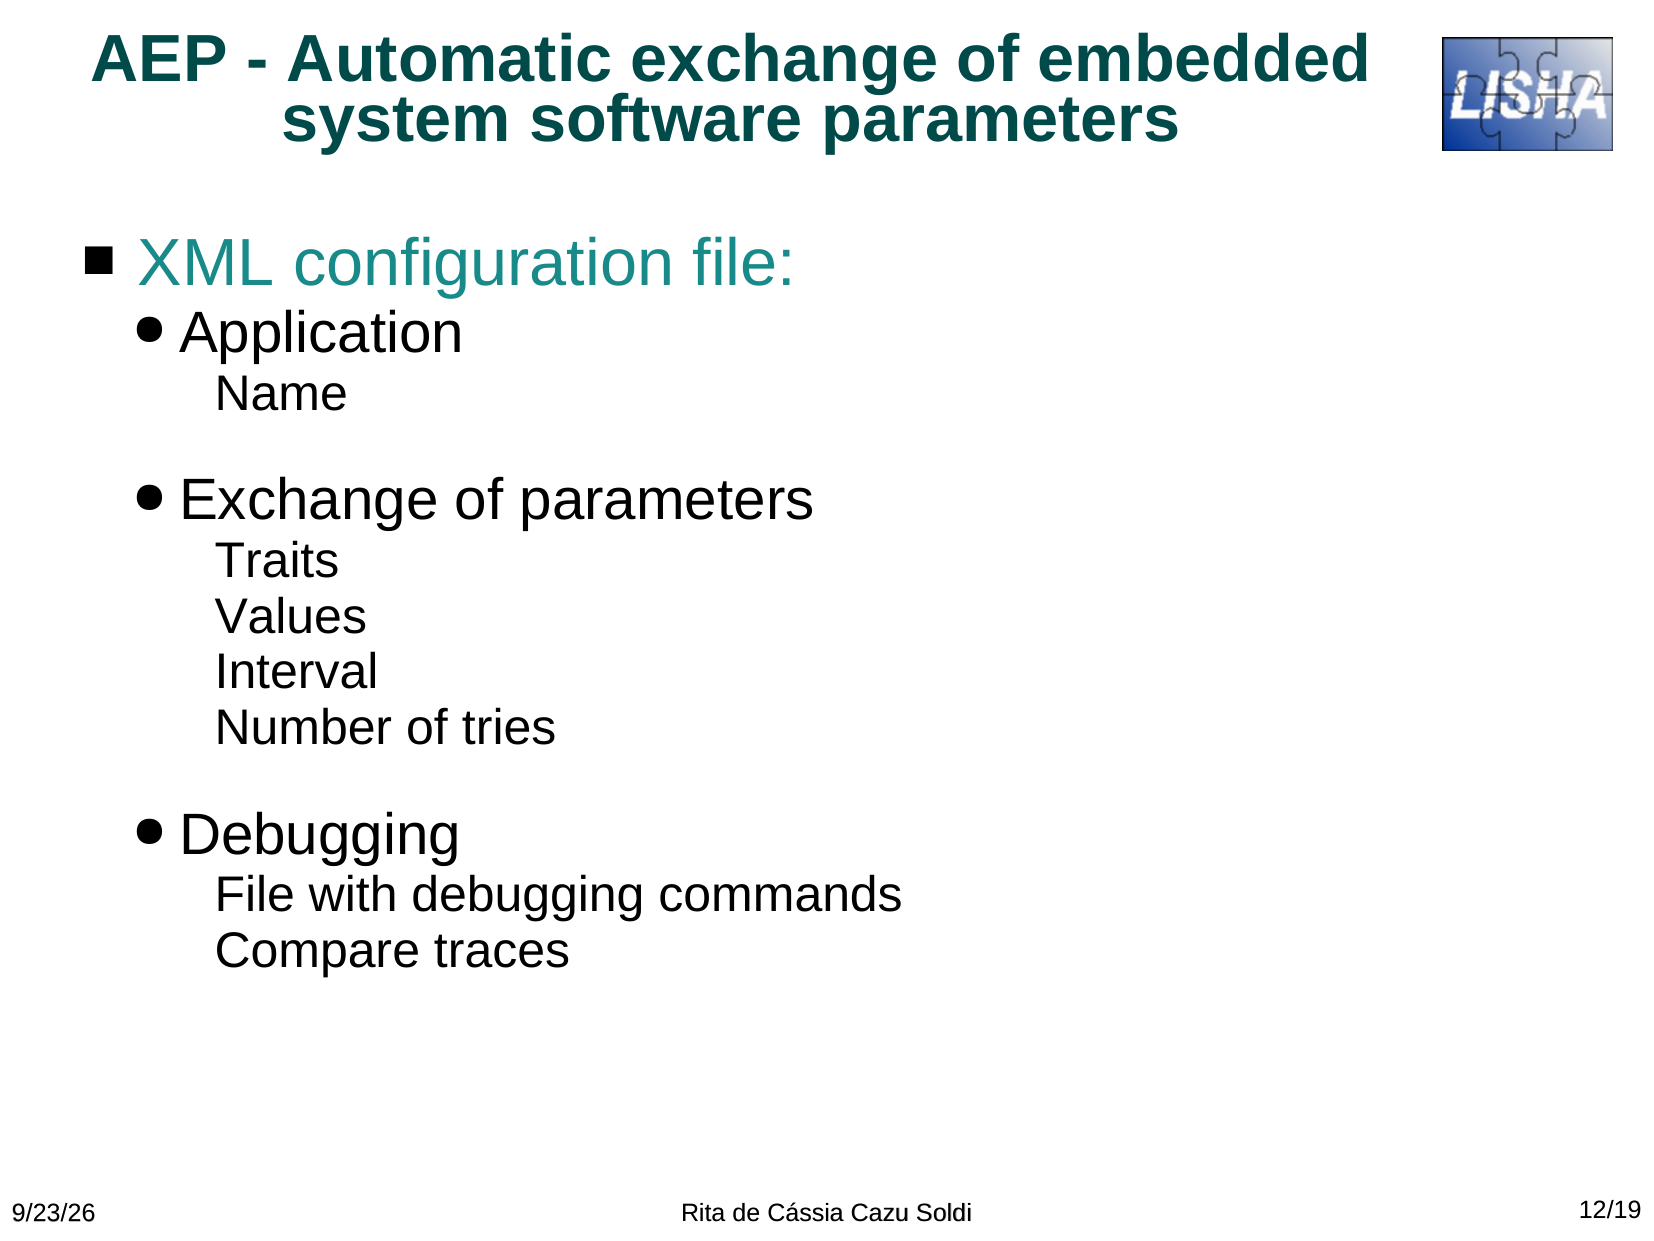

AEP - Automatic exchange of embedded system software parameters
# XML configuration file:
Application
Name
Exchange of parameters
Traits
Values
Interval
Number of tries
Debugging
File with debugging commands
Compare traces